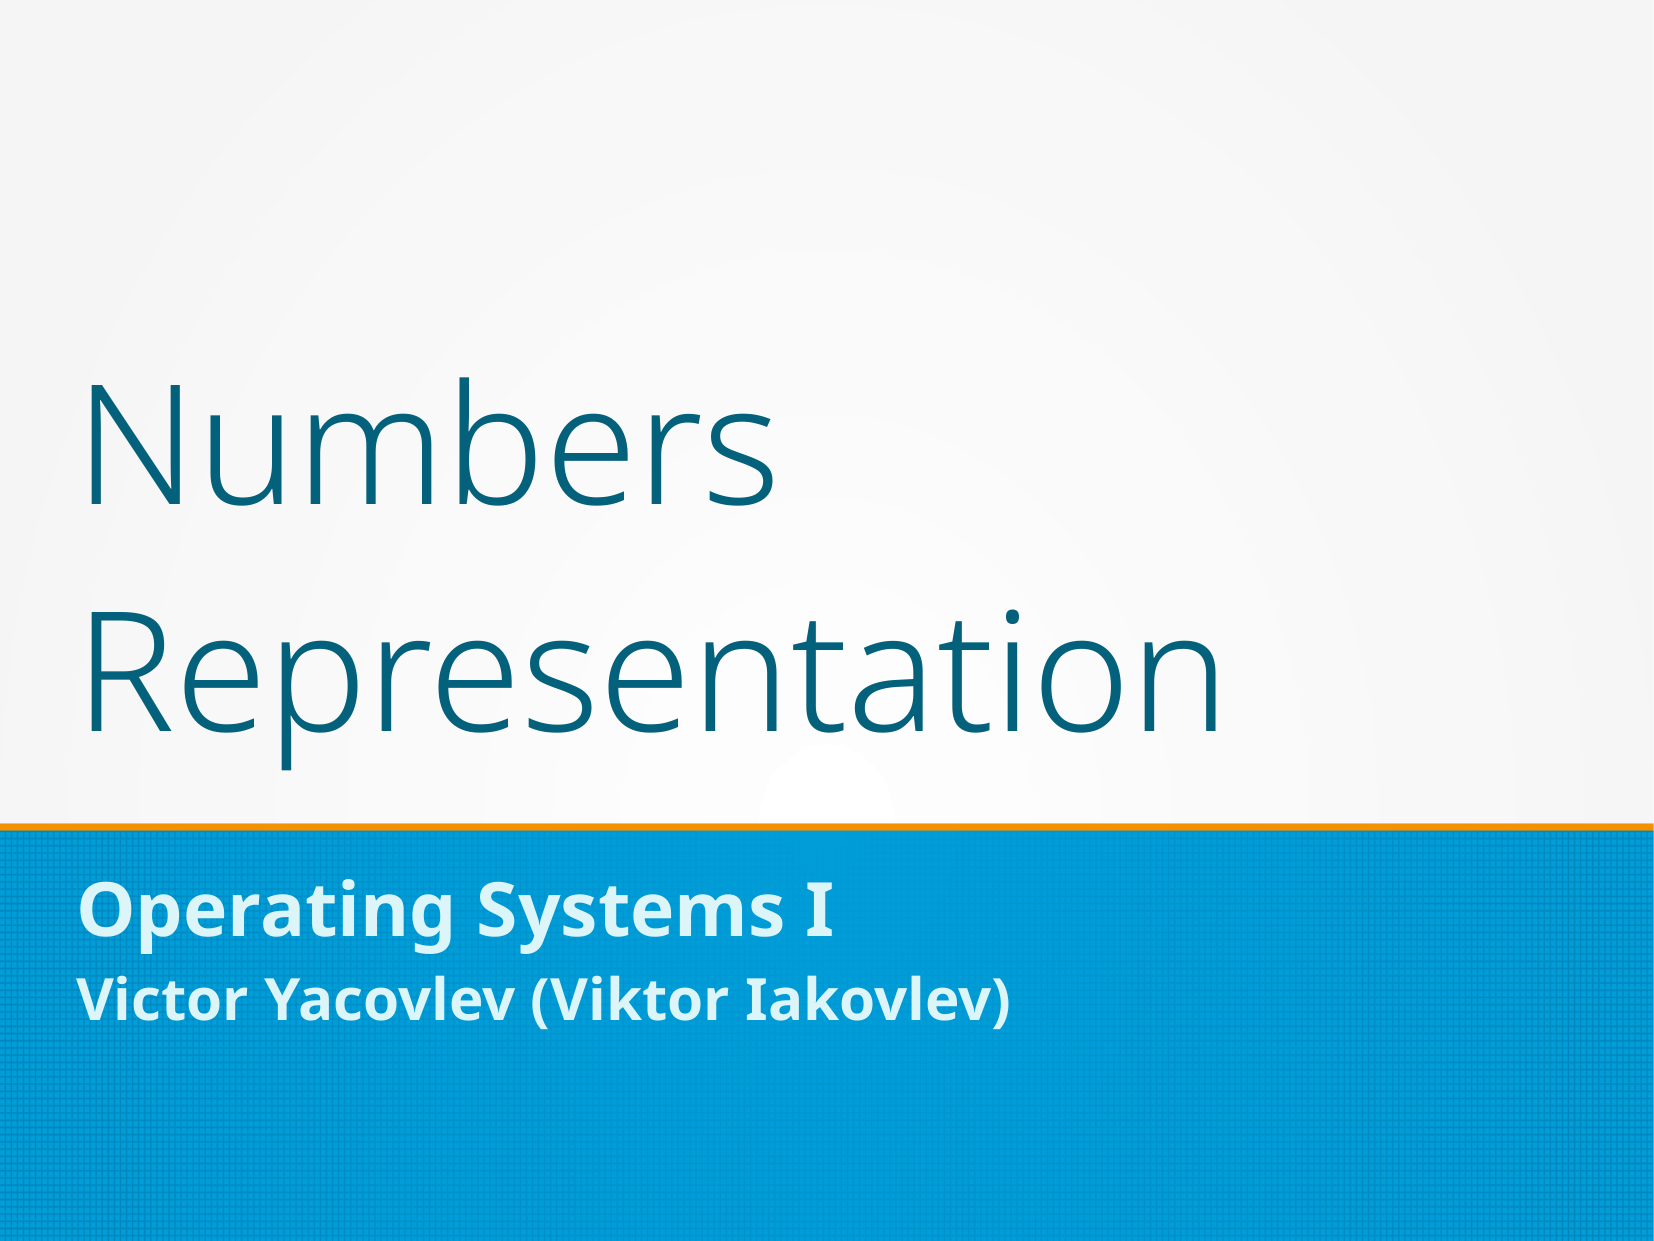

# Numbers Representation
Operating Systems I
Victor Yacovlev (Viktor Iakovlev)